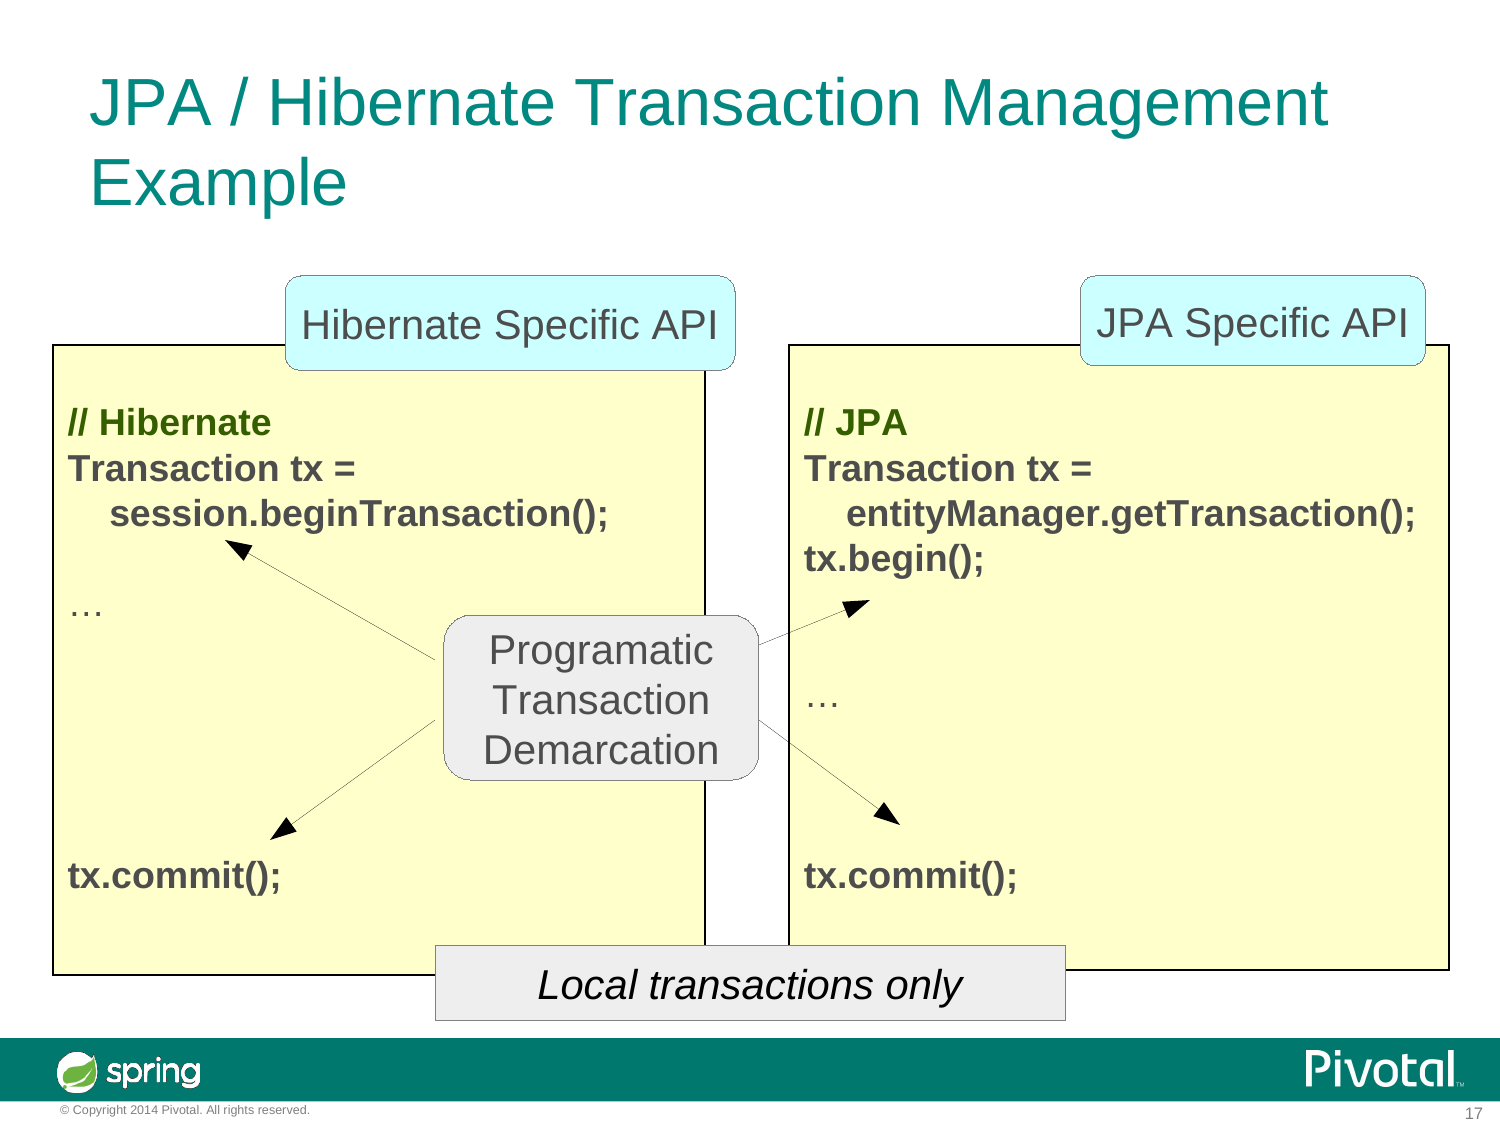

# JPA / Hibernate Transaction Management Example
Hibernate Specific API
JPA Specific API
// Hibernate
Transaction tx =
 session.beginTransaction();
…
tx.commit();
// JPA
Transaction tx =
 entityManager.getTransaction();
tx.begin();
…
tx.commit();
Programatic
Transaction
Demarcation
Local transactions only